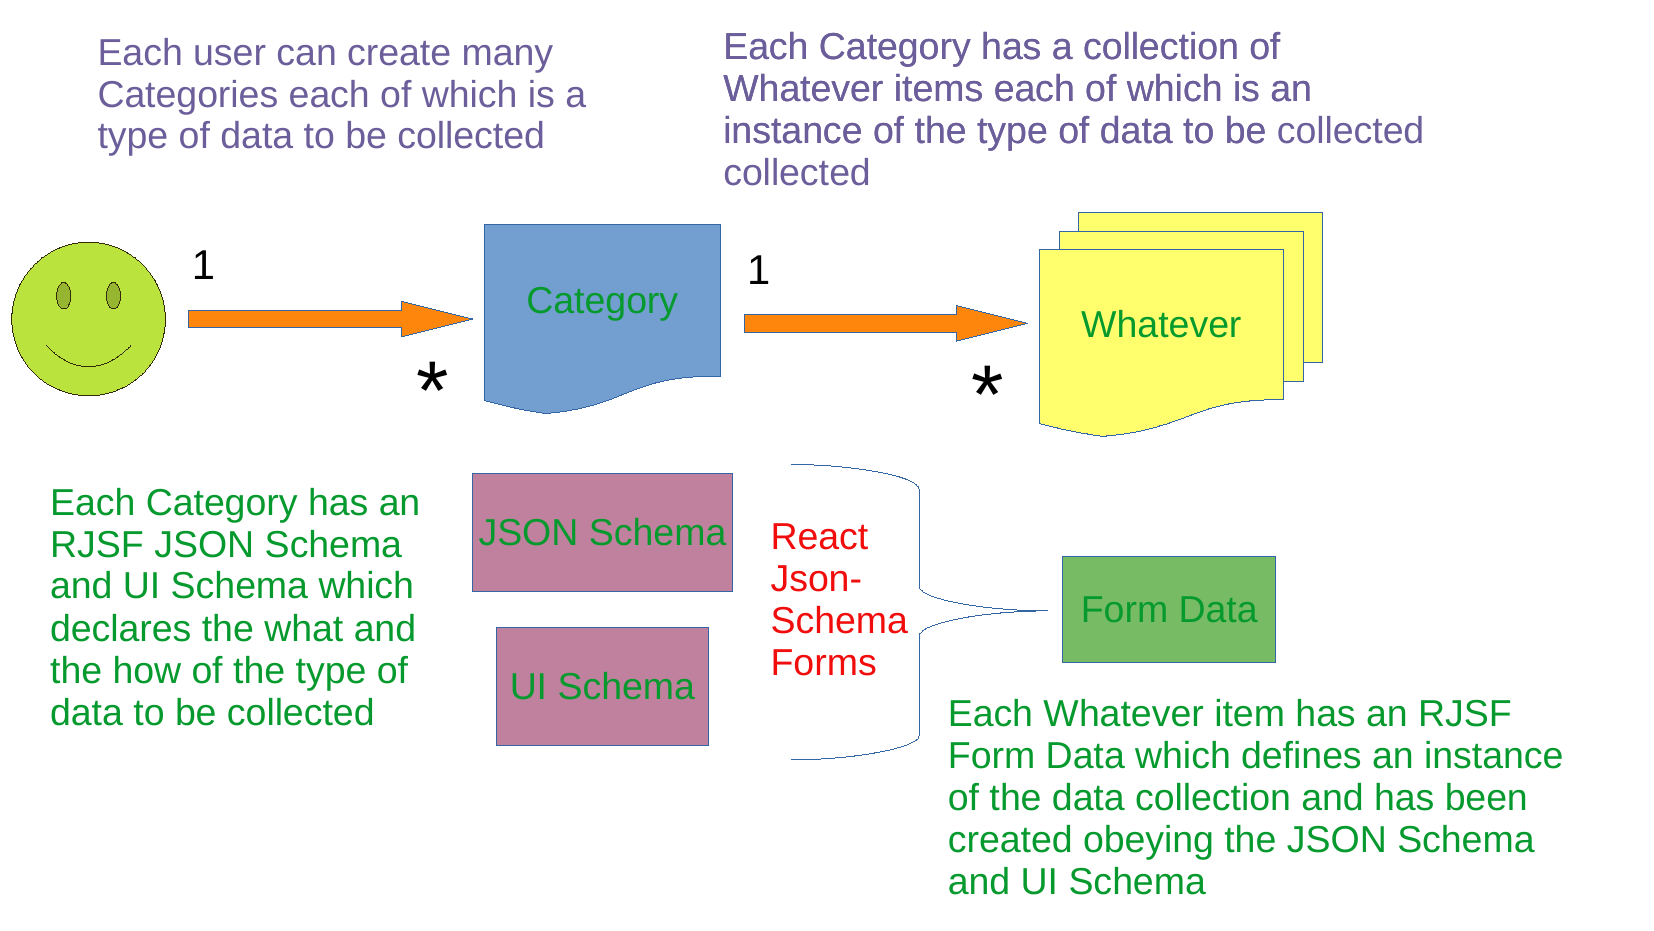

Each Category has a collection of Whatever items each of which is an instance of the type of data to be collected
Each Category has a collection of Whatever items each of which is an instance of the type of data to be collected
Each user can create many Categories each of which is a type of data to be collected
Whatever
Category
1
*
1
*
Each Category has an RJSF JSON Schema and UI Schema which declares the what and the how of the type of data to be collected
JSON Schema
React Json-Schema Forms
Form Data
UI Schema
Each Whatever item has an RJSF Form Data which defines an instance of the data collection and has been created obeying the JSON Schema and UI Schema